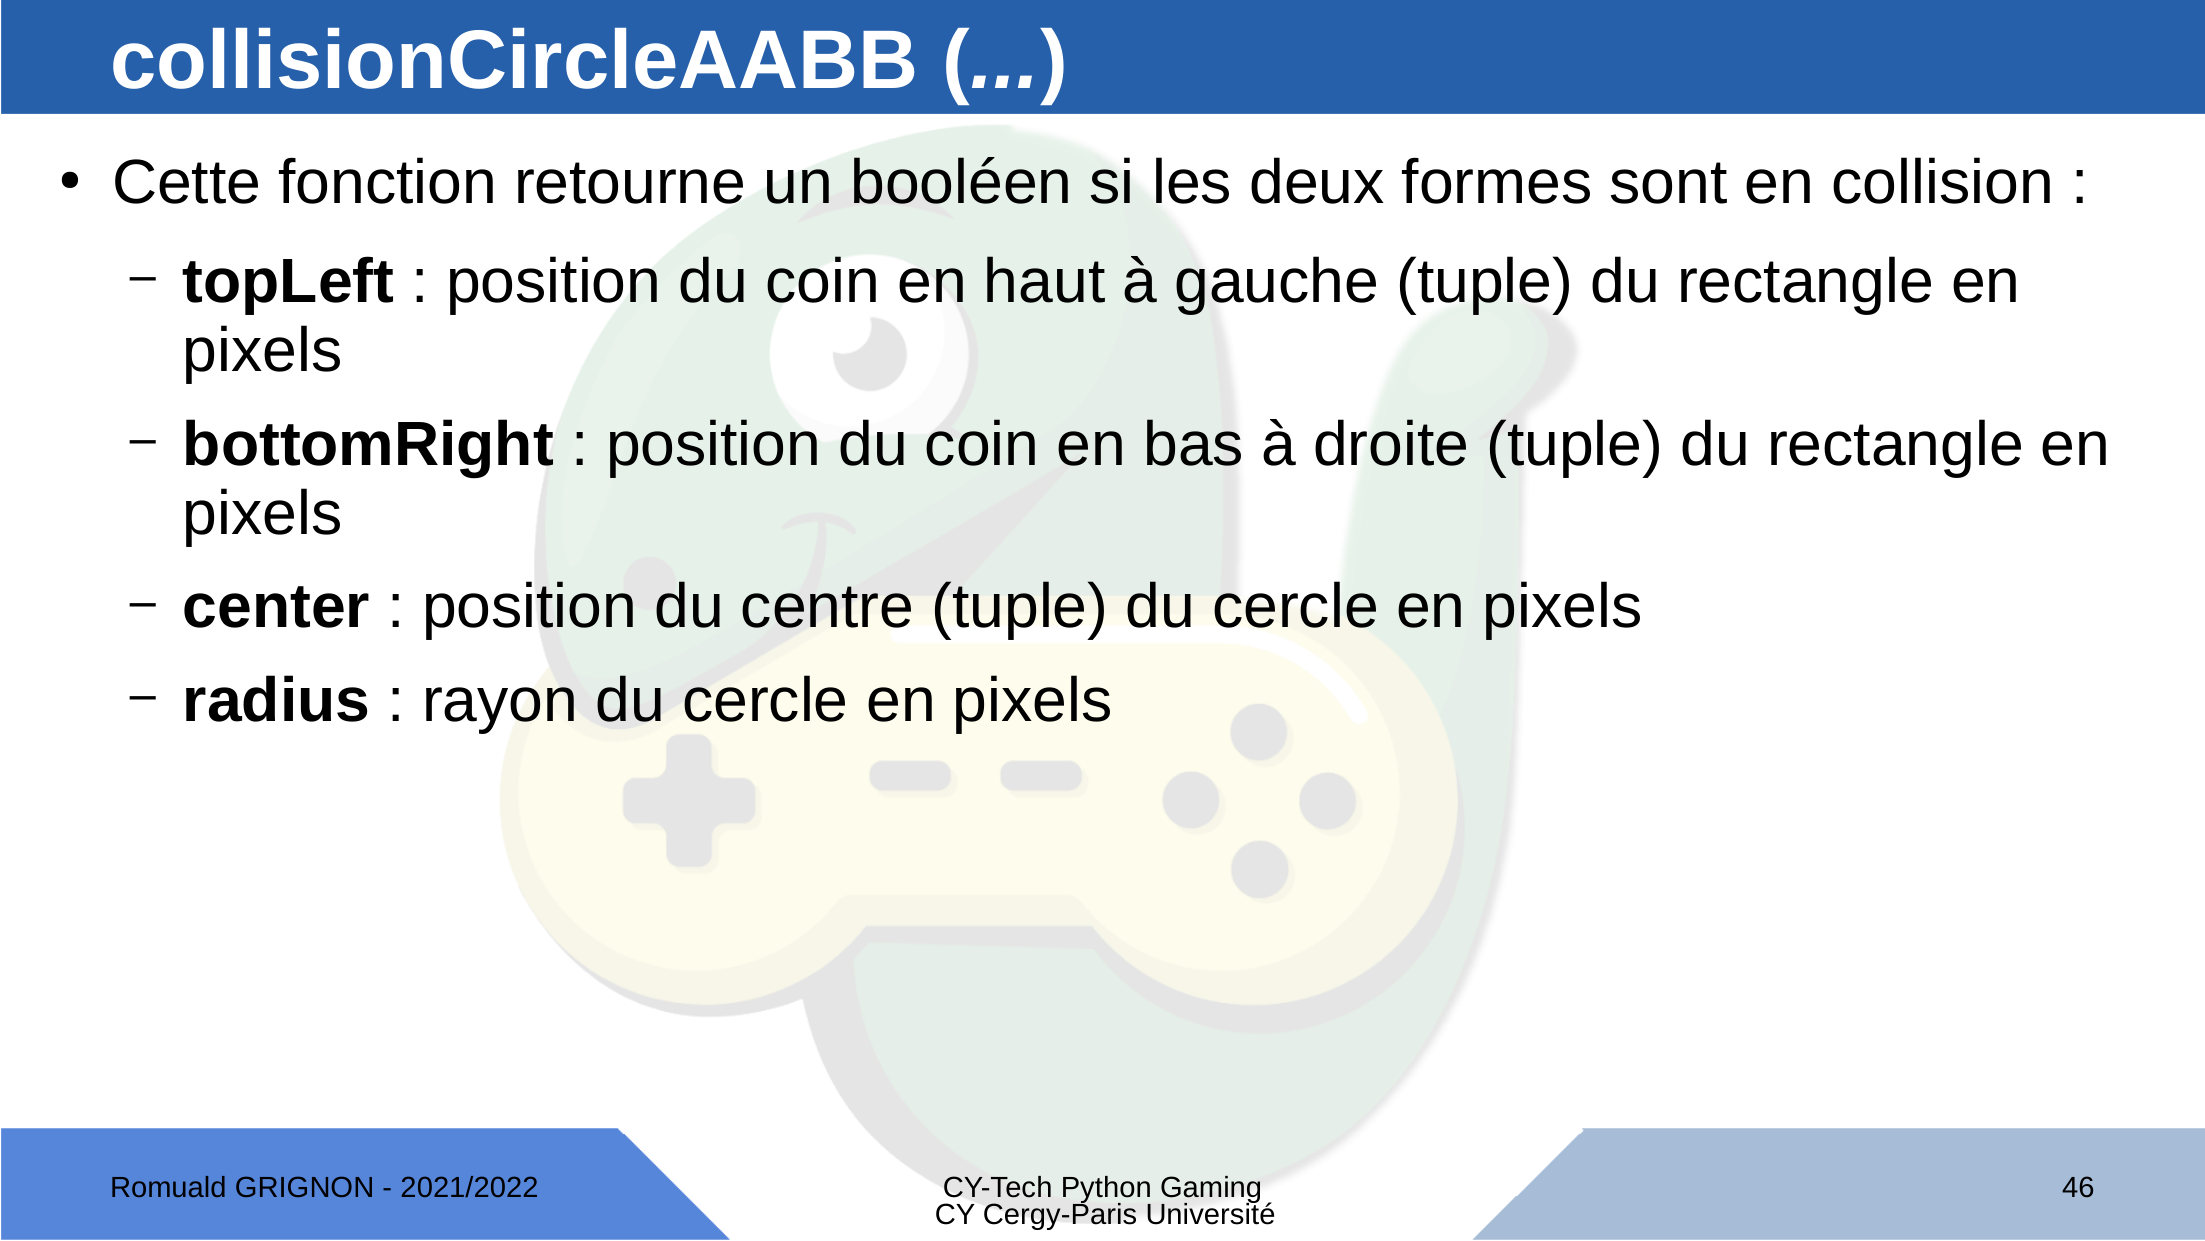

# collisionCircleAABB (...)
Cette fonction retourne un booléen si les deux formes sont en collision :
topLeft : position du coin en haut à gauche (tuple) du rectangle en pixels
bottomRight : position du coin en bas à droite (tuple) du rectangle en pixels
center : position du centre (tuple) du cercle en pixels
radius : rayon du cercle en pixels
Romuald GRIGNON - 2021/2022
 CY-Tech Python Gaming CY Cergy-Paris Université
46